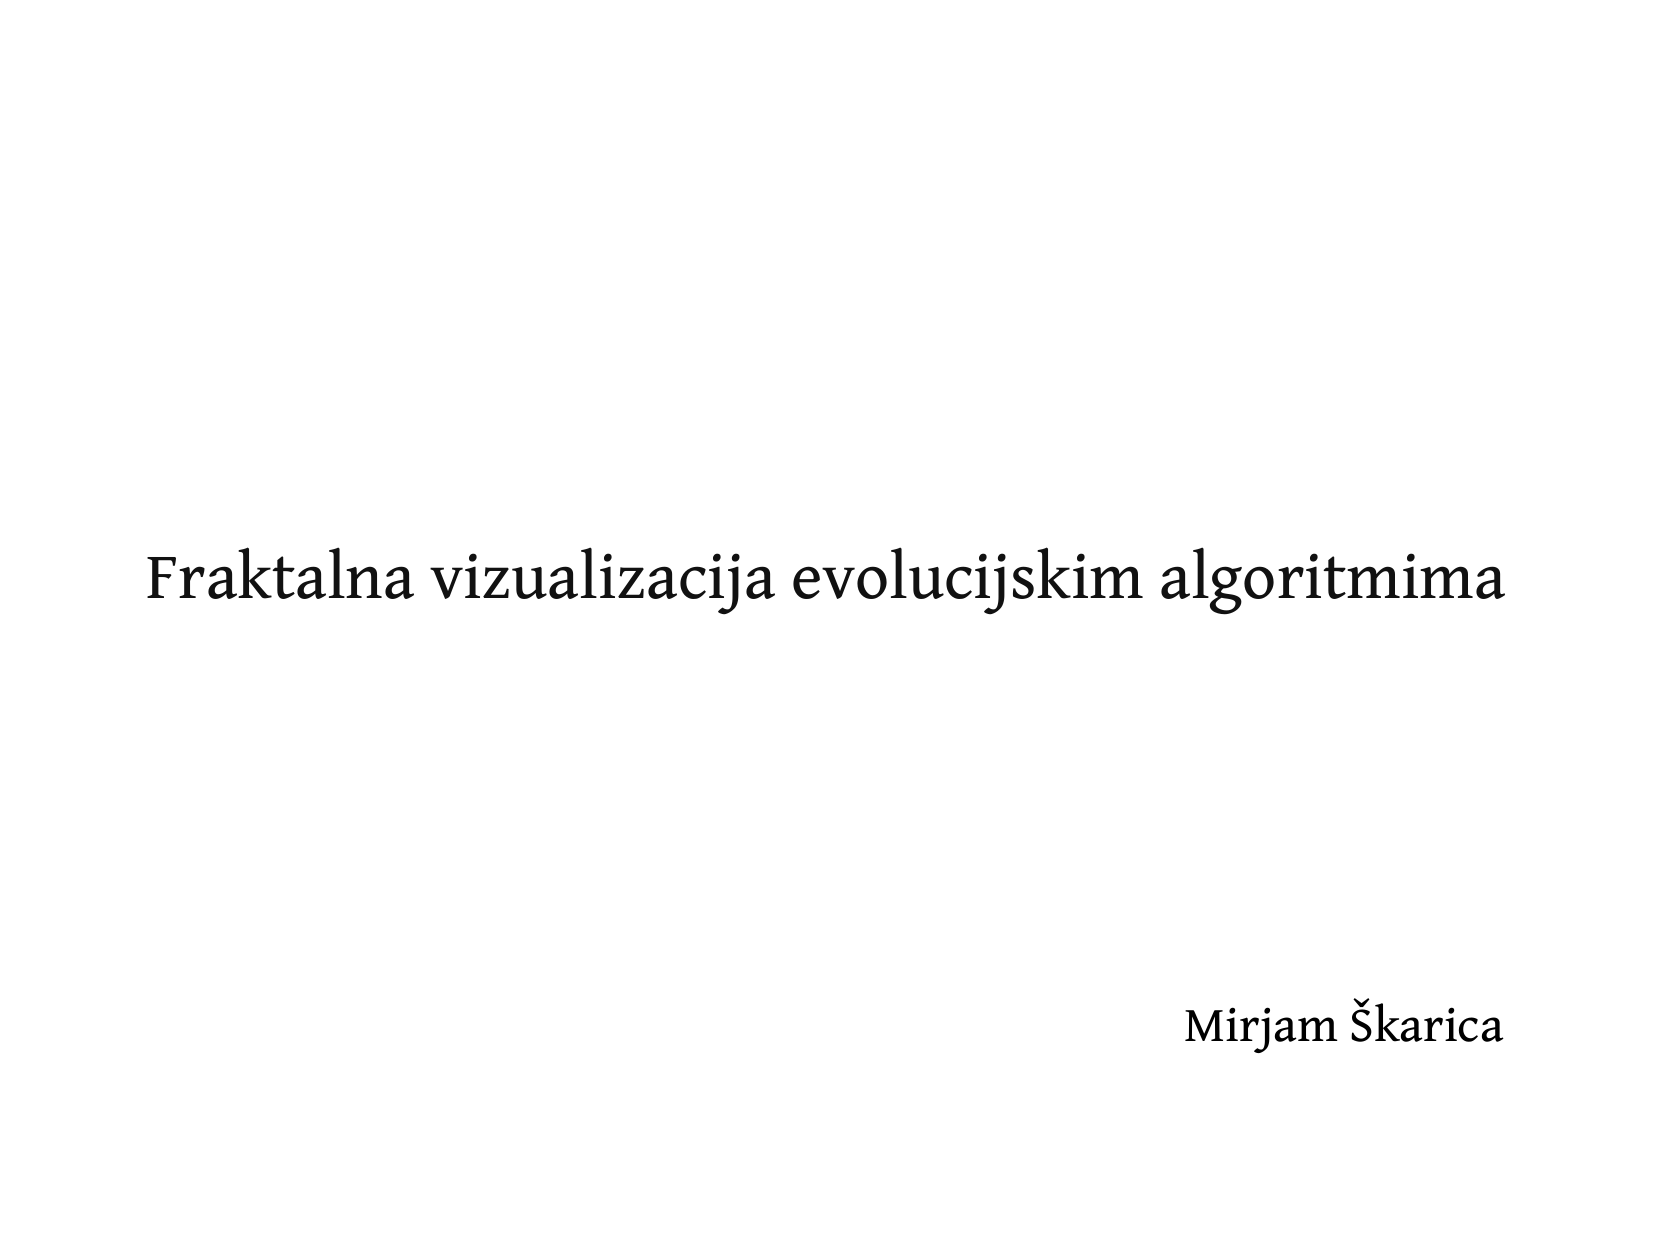

# Fraktalna vizualizacija evolucijskim algoritmima
Mirjam Škarica